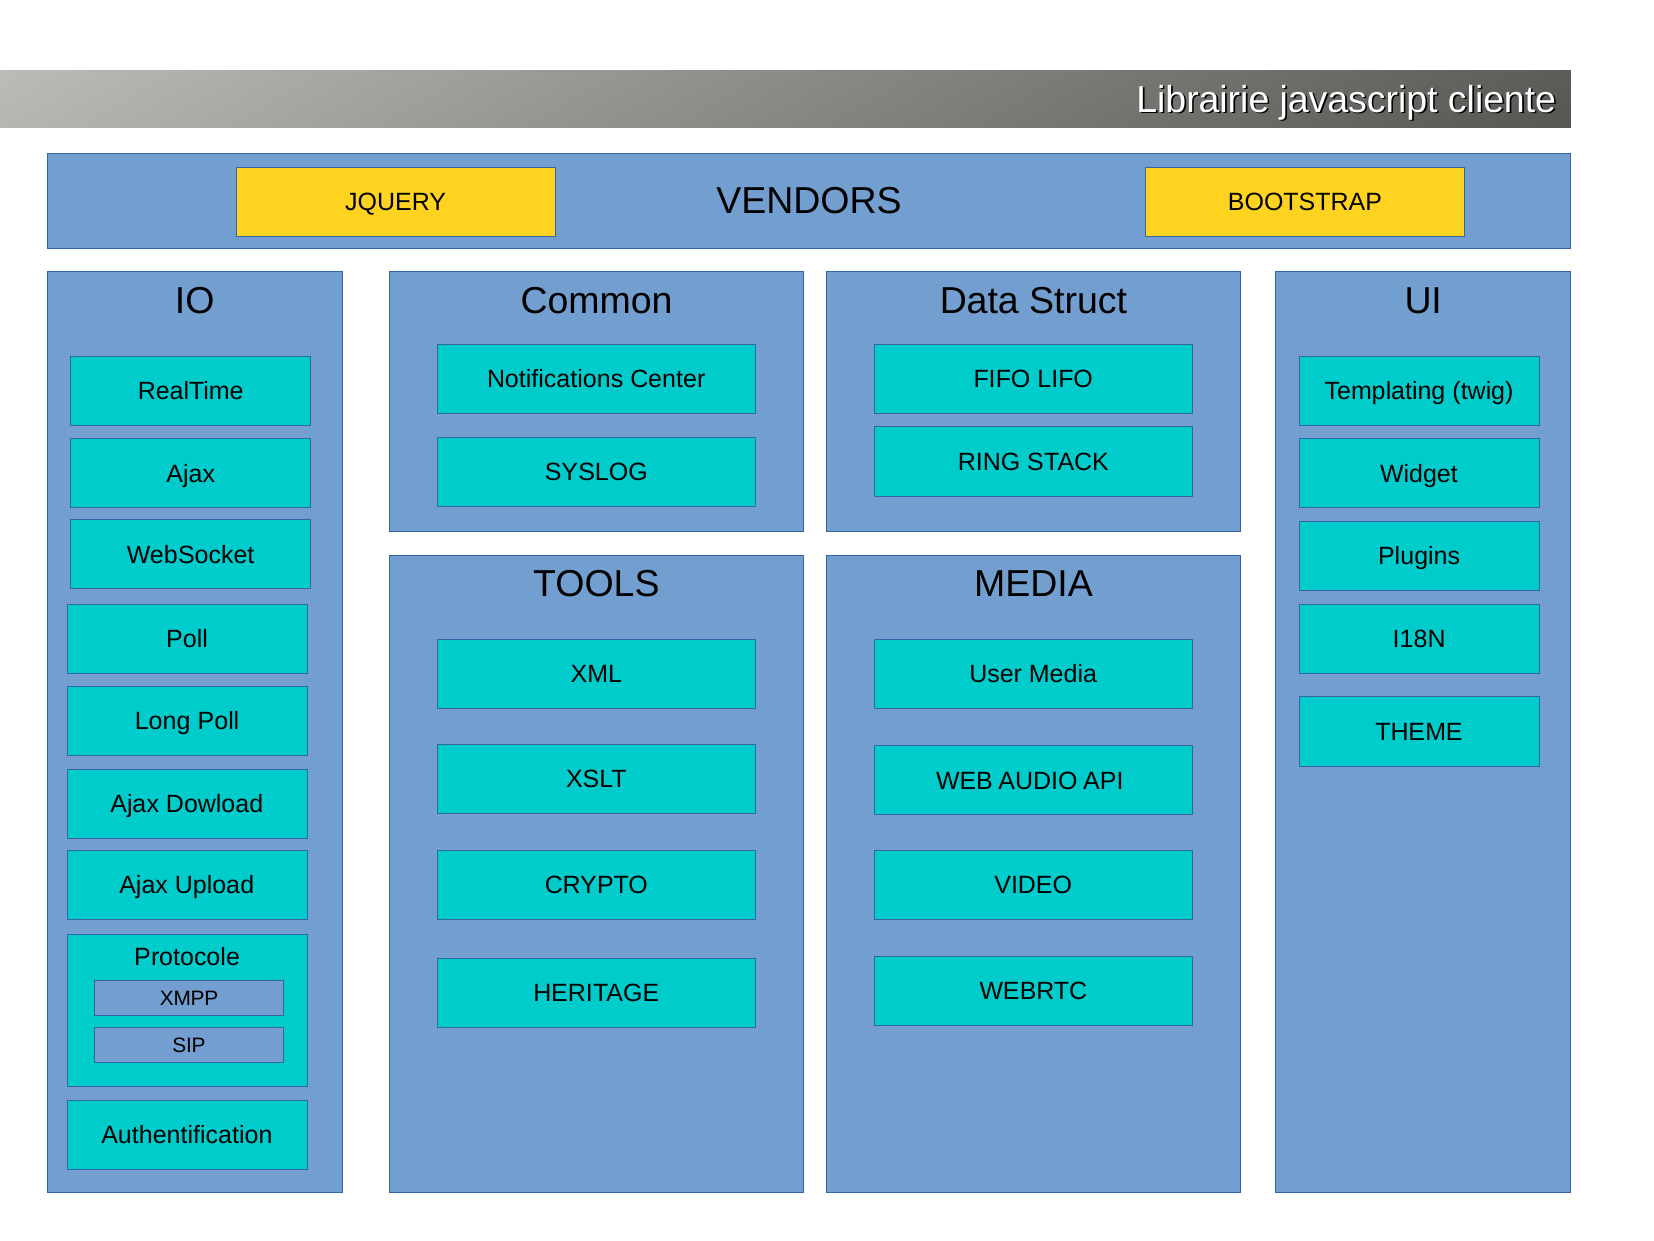

Librairie javascript cliente
VENDORS
JQUERY
BOOTSTRAP
IO
Common
Data Struct
UI
Notifications Center
FIFO LIFO
FIFO LIFO
RealTime
Templating (twig)
RealTime
RING STACK
SYSLOG
Ajax
Widget
WebSocket
Plugins
TOOLS
MEDIA
Poll
I18N
XML
User Media
Long Poll
THEME
XSLT
WEB AUDIO API
Ajax Dowload
Ajax Upload
CRYPTO
VIDEO
Protocole
WEBRTC
HERITAGE
XMPP
SIP
Authentification